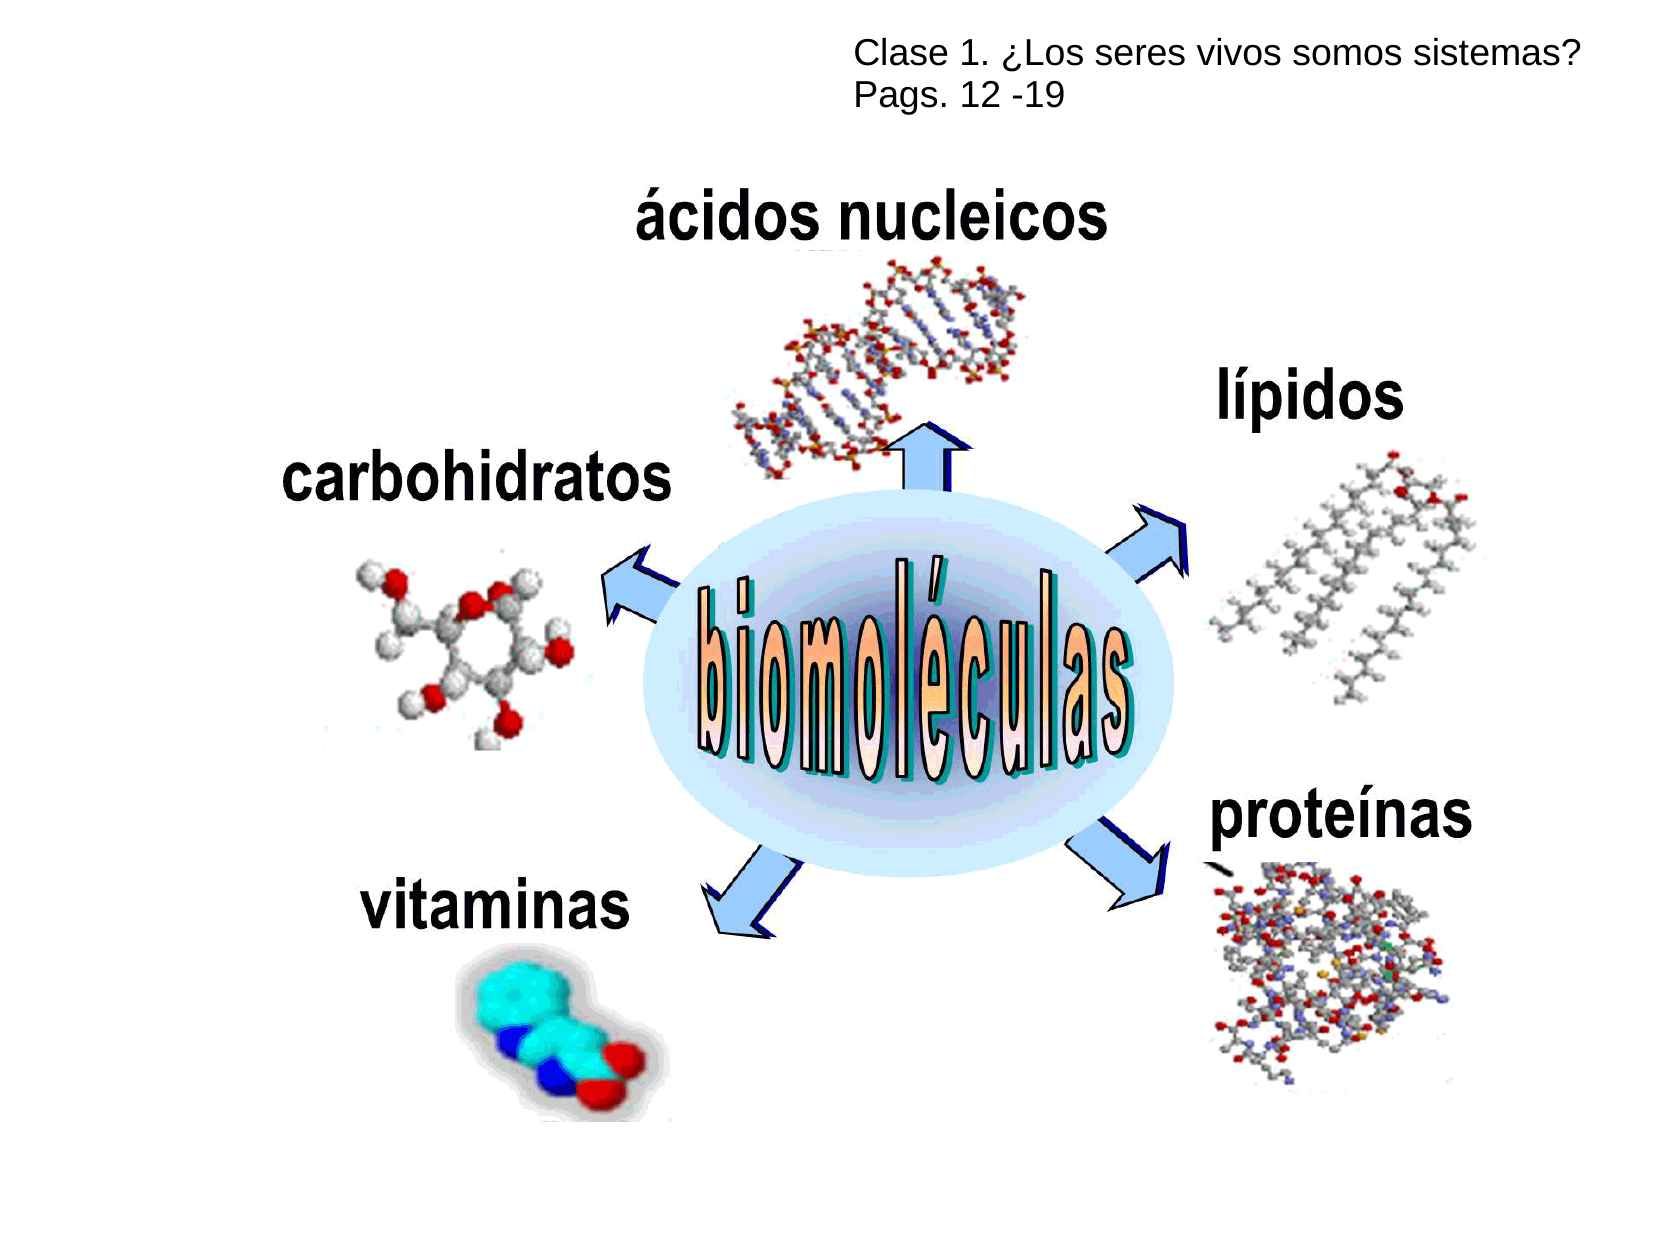

Clase 1. ¿Los seres vivos somos sistemas?
Pags. 12 -19